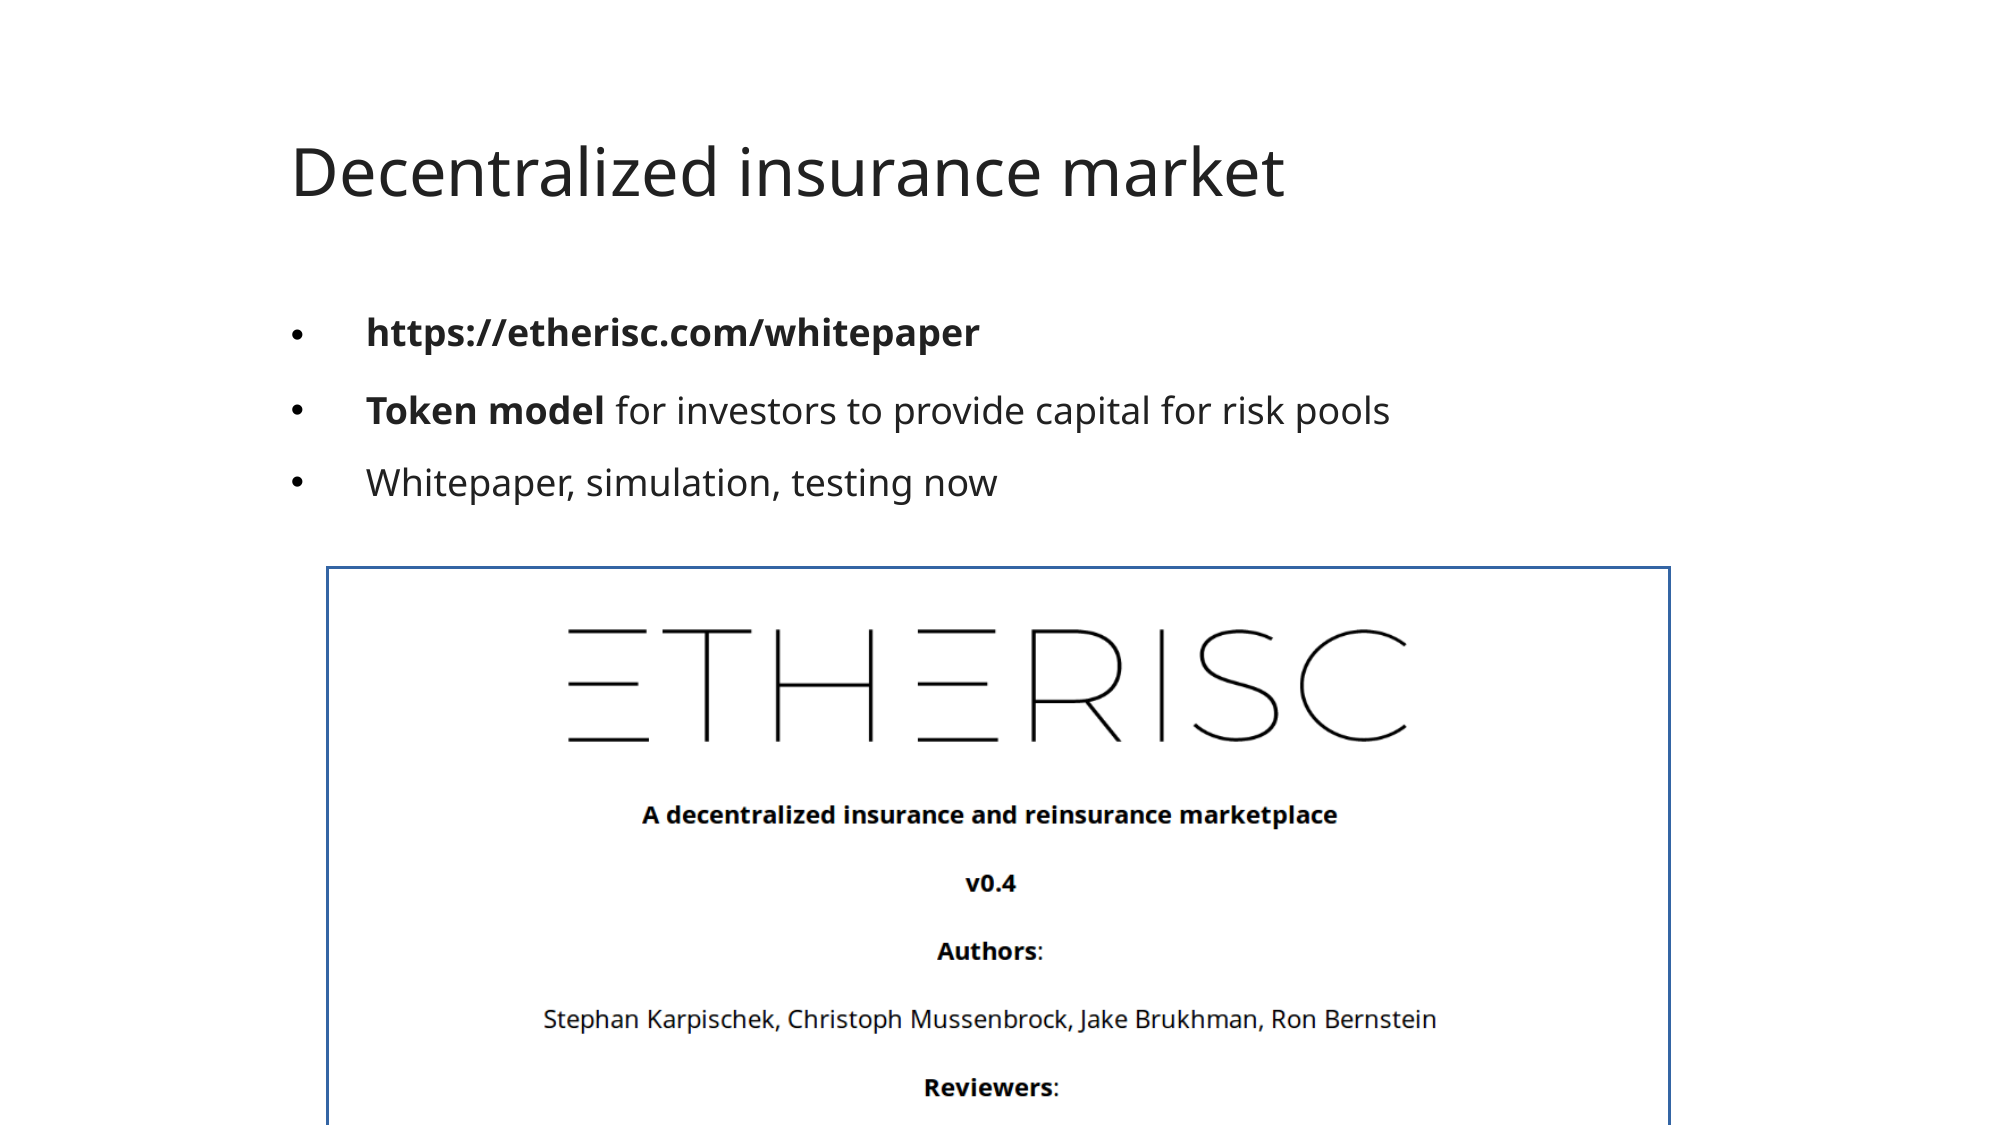

Decentralized insurance market
https://etherisc.com/whitepaper
Token model for investors to provide capital for risk pools
Whitepaper, simulation, testing now